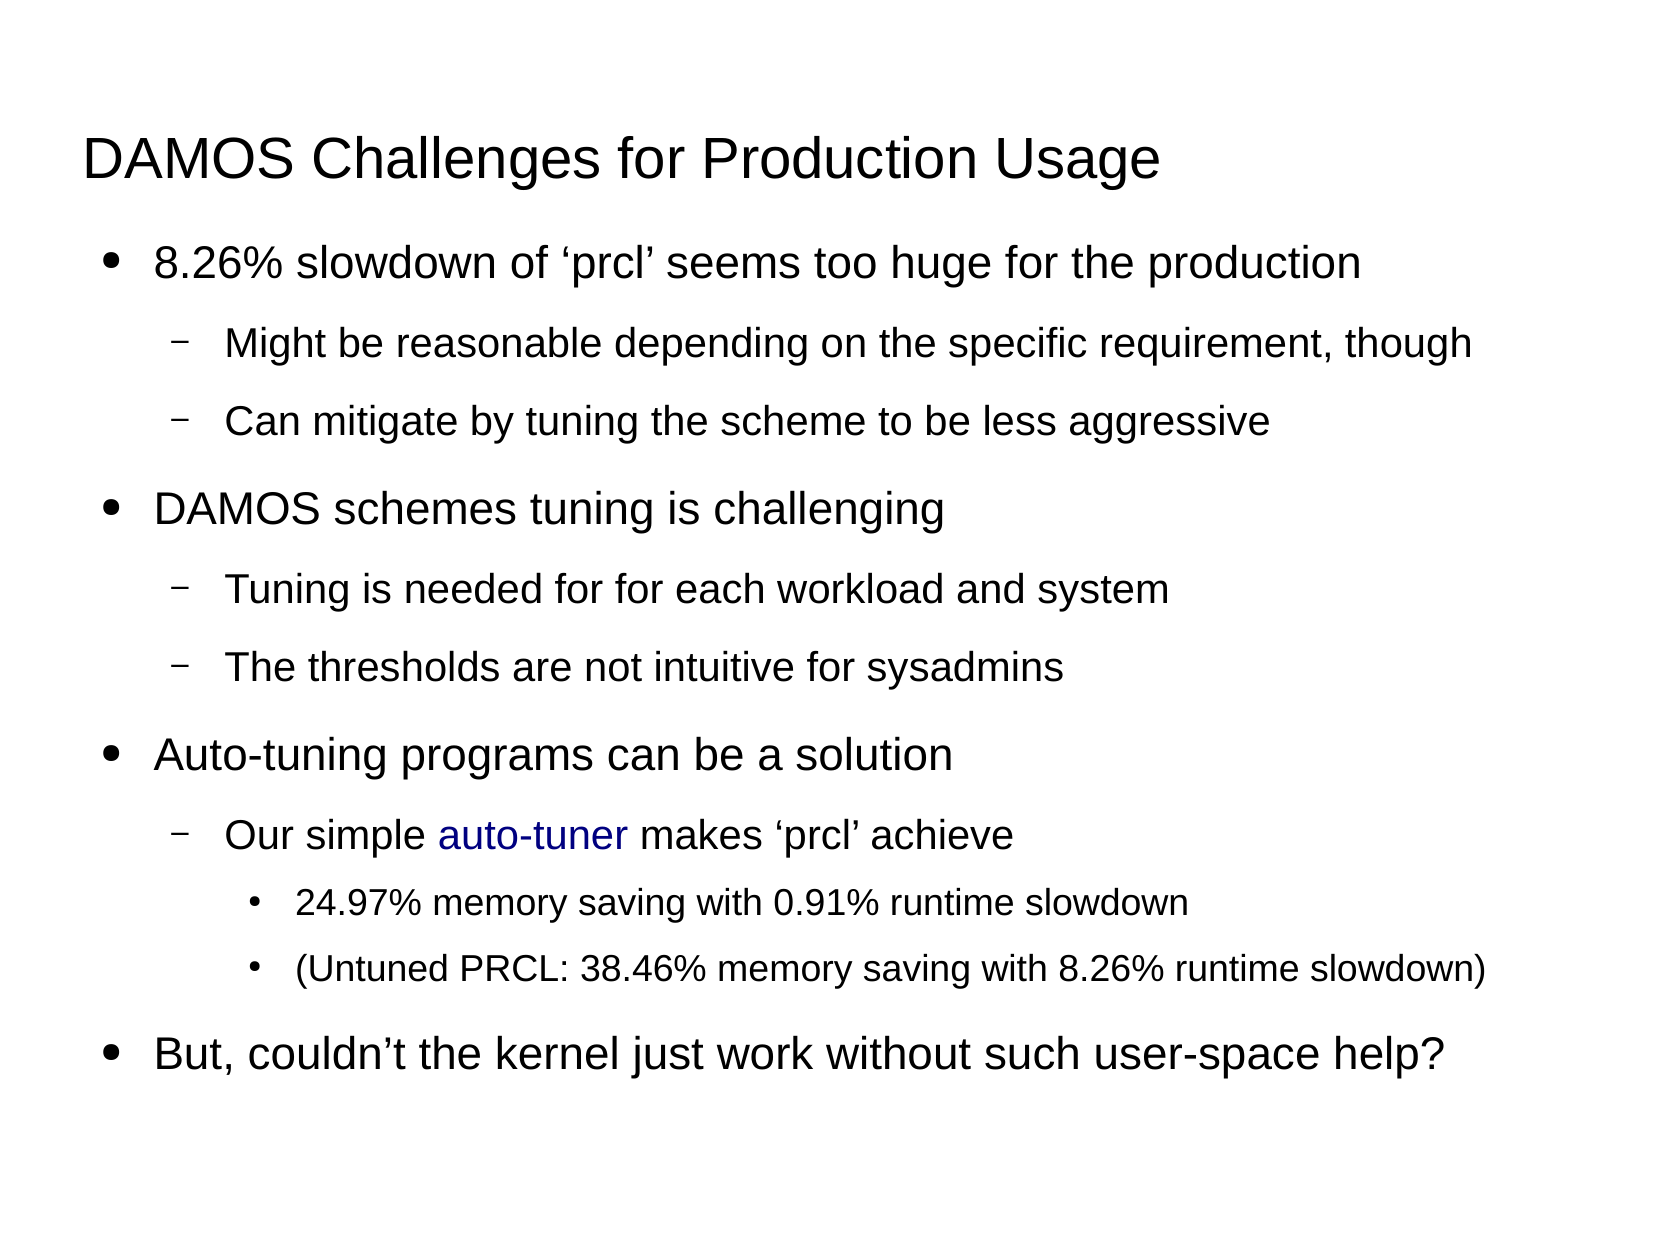

# DAMOS Challenges for Production Usage
8.26% slowdown of ‘prcl’ seems too huge for the production
Might be reasonable depending on the specific requirement, though
Can mitigate by tuning the scheme to be less aggressive
DAMOS schemes tuning is challenging
Tuning is needed for for each workload and system
The thresholds are not intuitive for sysadmins
Auto-tuning programs can be a solution
Our simple auto-tuner makes ‘prcl’ achieve
24.97% memory saving with 0.91% runtime slowdown
(Untuned PRCL: 38.46% memory saving with 8.26% runtime slowdown)
But, couldn’t the kernel just work without such user-space help?